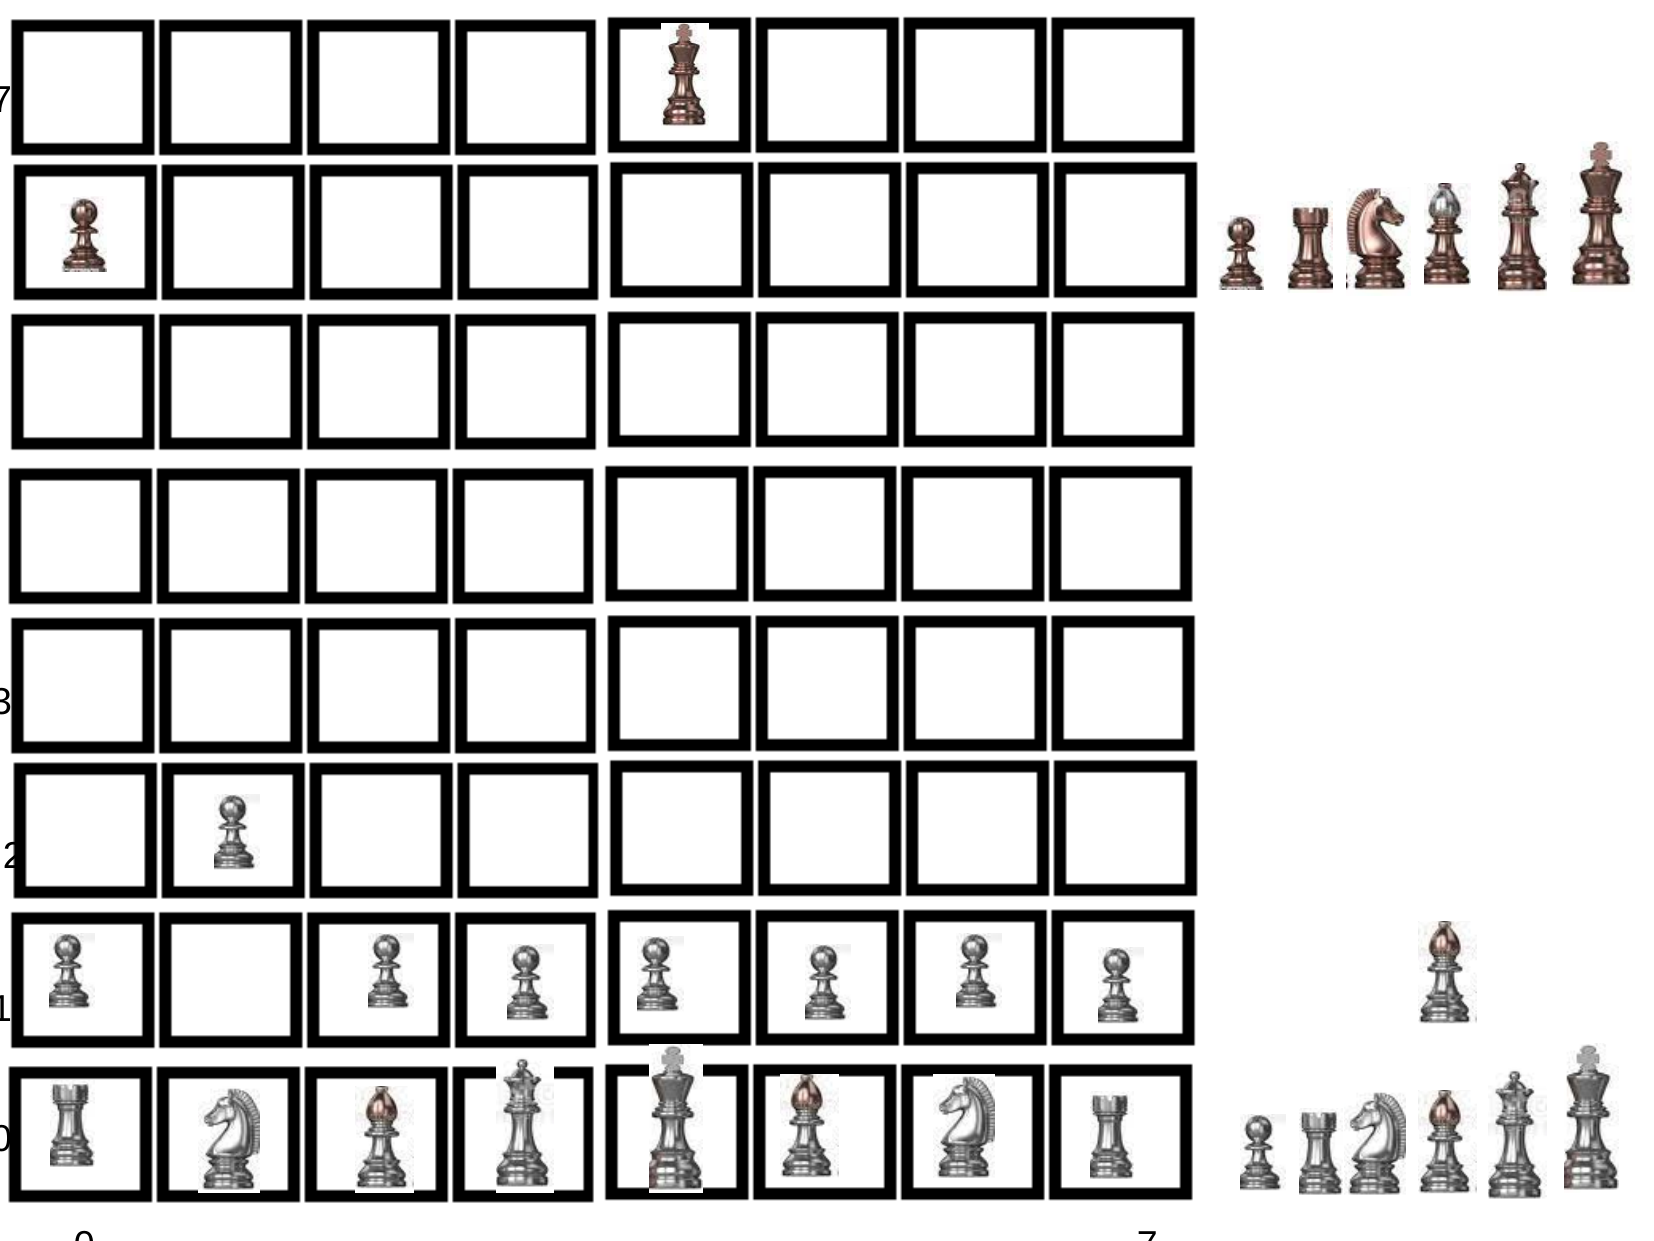

7
3
2
1
0
0
7
1
2